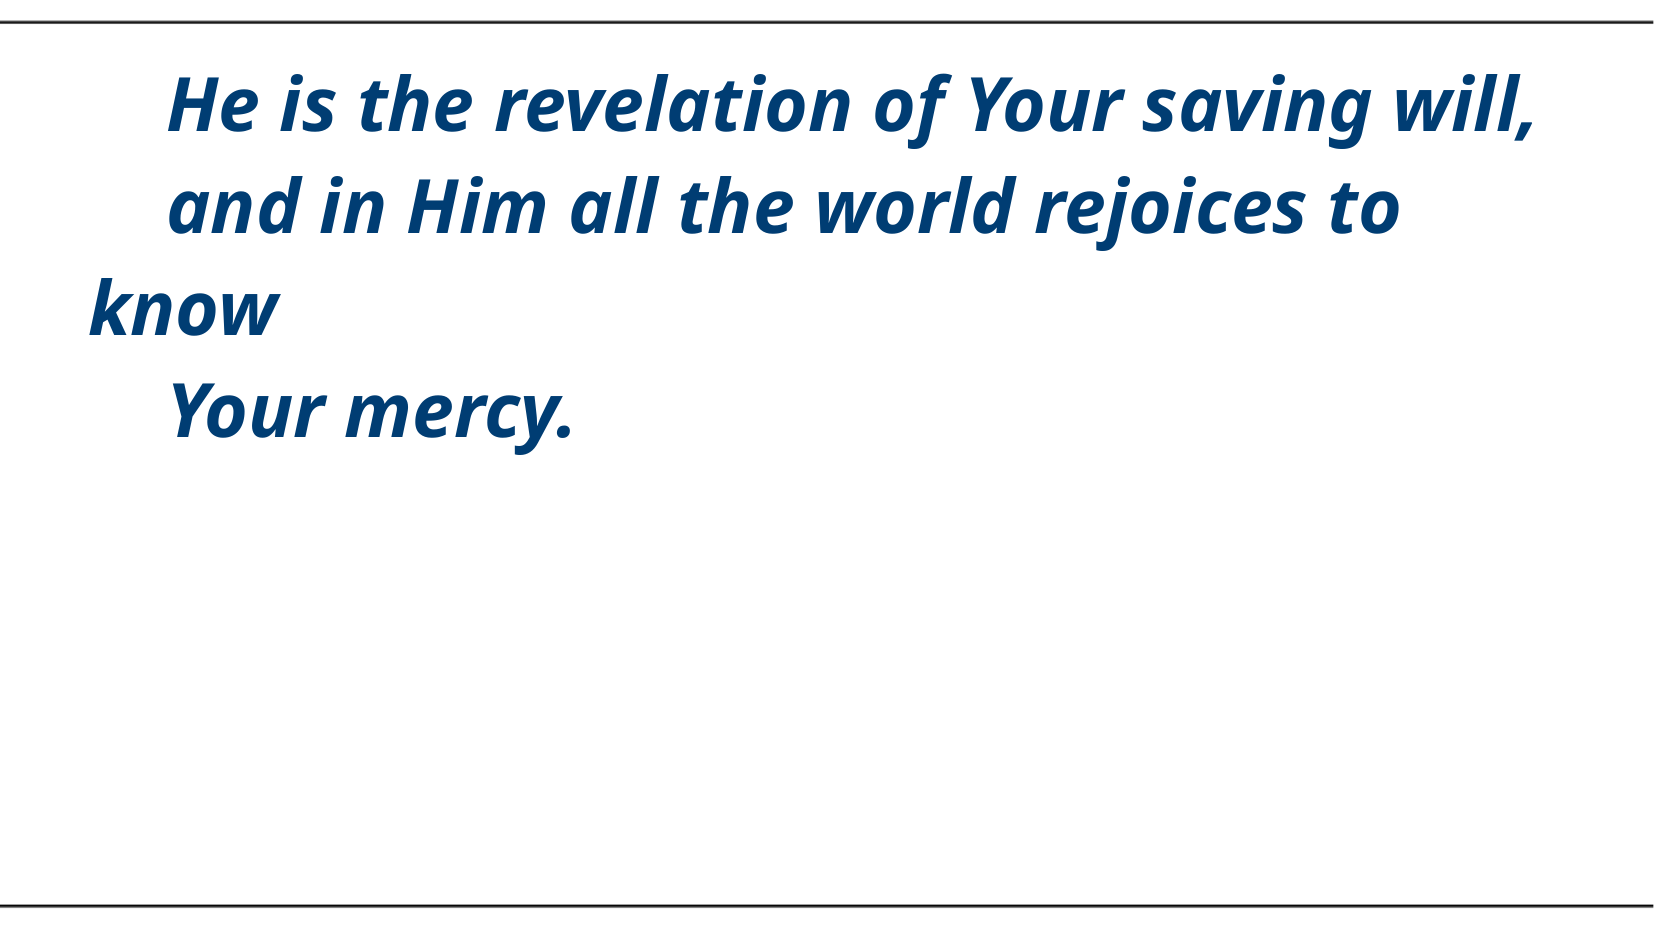

He is the revelation of Your saving will,
 and in Him all the world rejoices to know
 Your mercy.